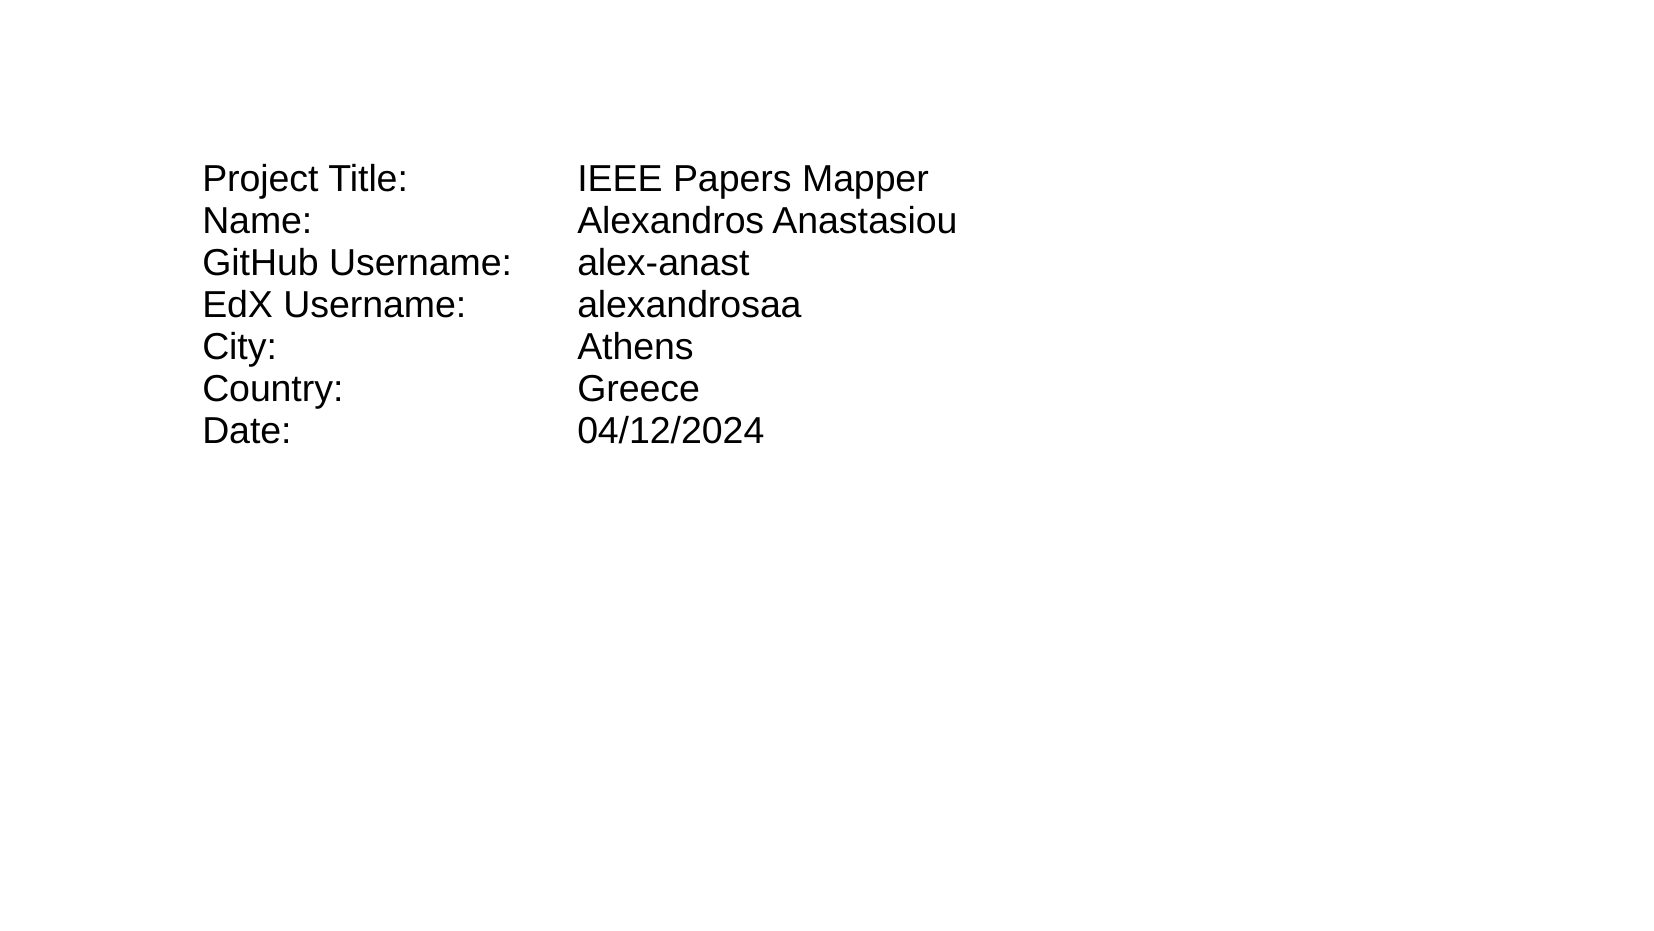

Project Title:			IEEE Papers Mapper
Name: 				Alexandros Anastasiou
GitHub Username: 	alex-anast
EdX Username:		alexandrosaa
City:				Athens
Country:				Greece
Date:				04/12/2024